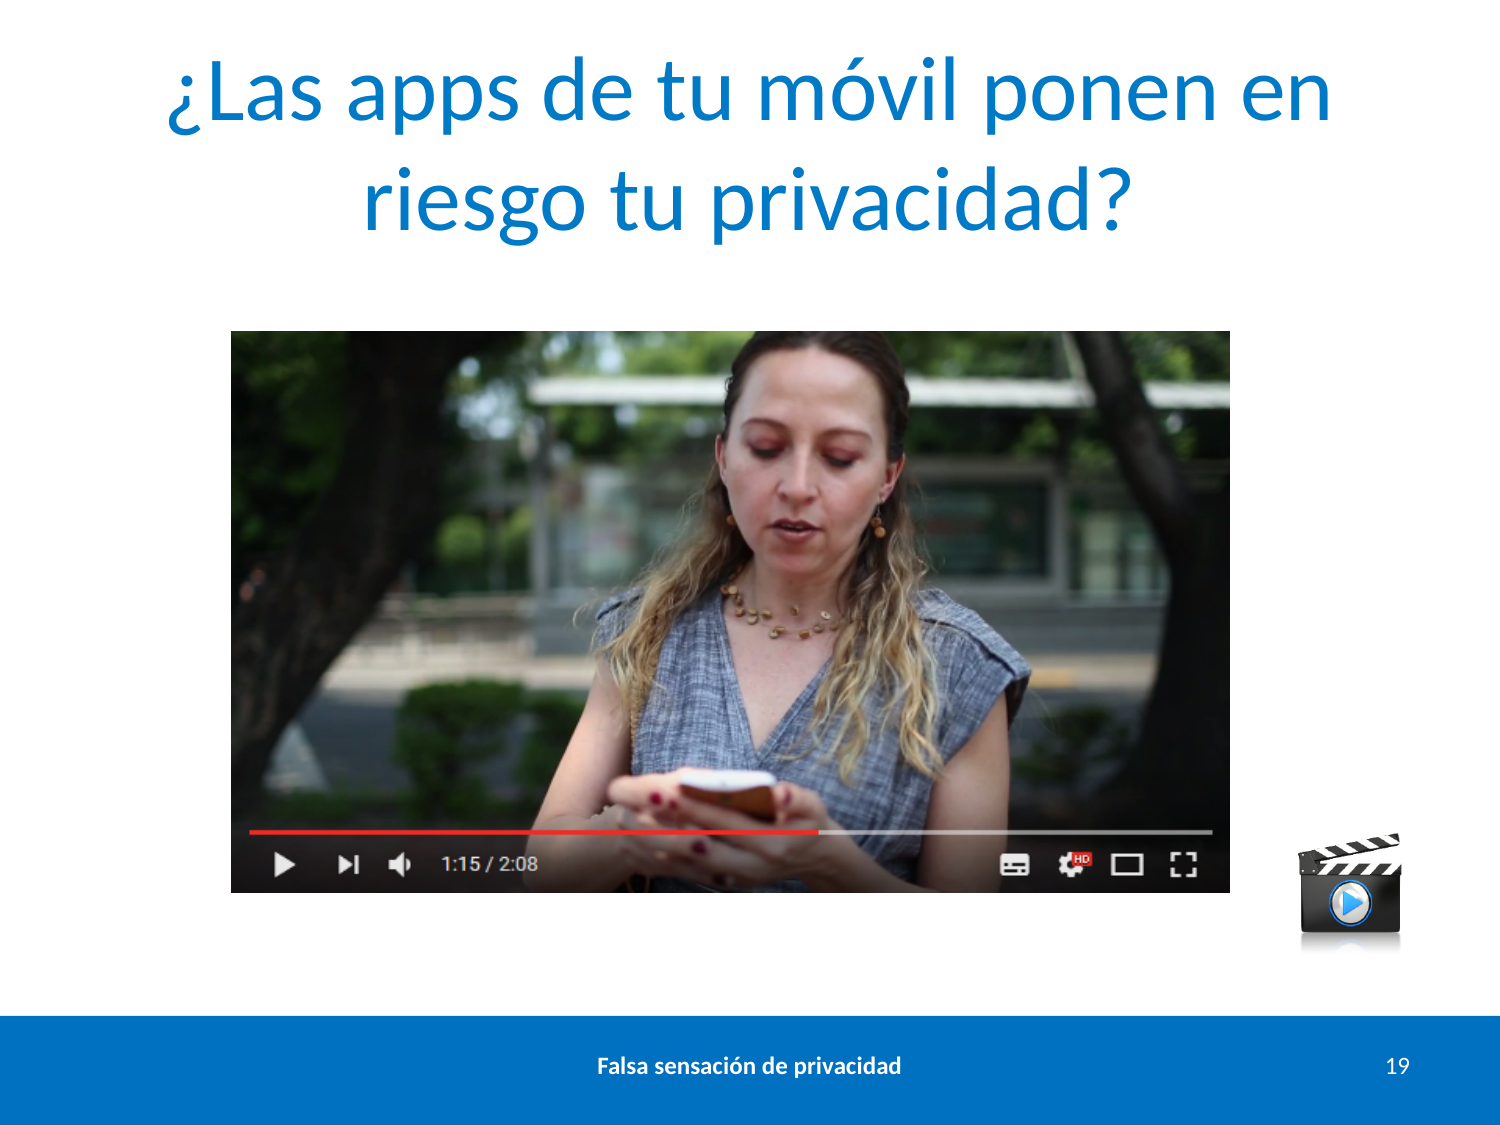

# ¿Las apps de tu móvil ponen en riesgo tu privacidad?
Falsa sensación de privacidad